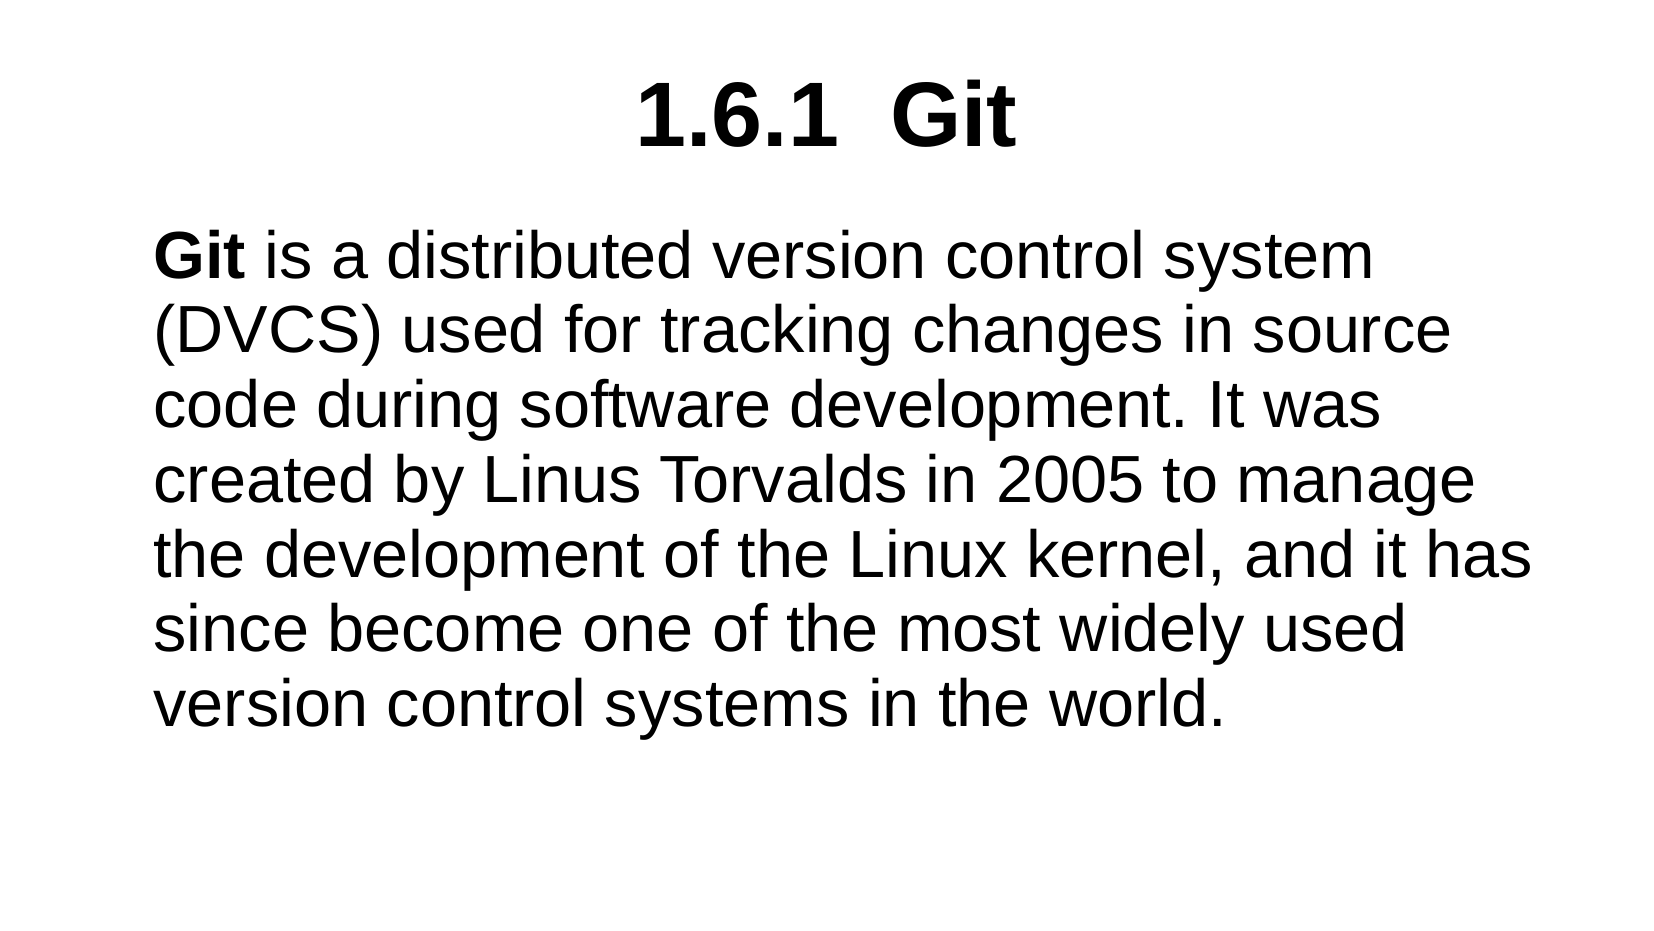

# 1.6.1 Git
Git is a distributed version control system (DVCS) used for tracking changes in source code during software development. It was created by Linus Torvalds in 2005 to manage the development of the Linux kernel, and it has since become one of the most widely used version control systems in the world.